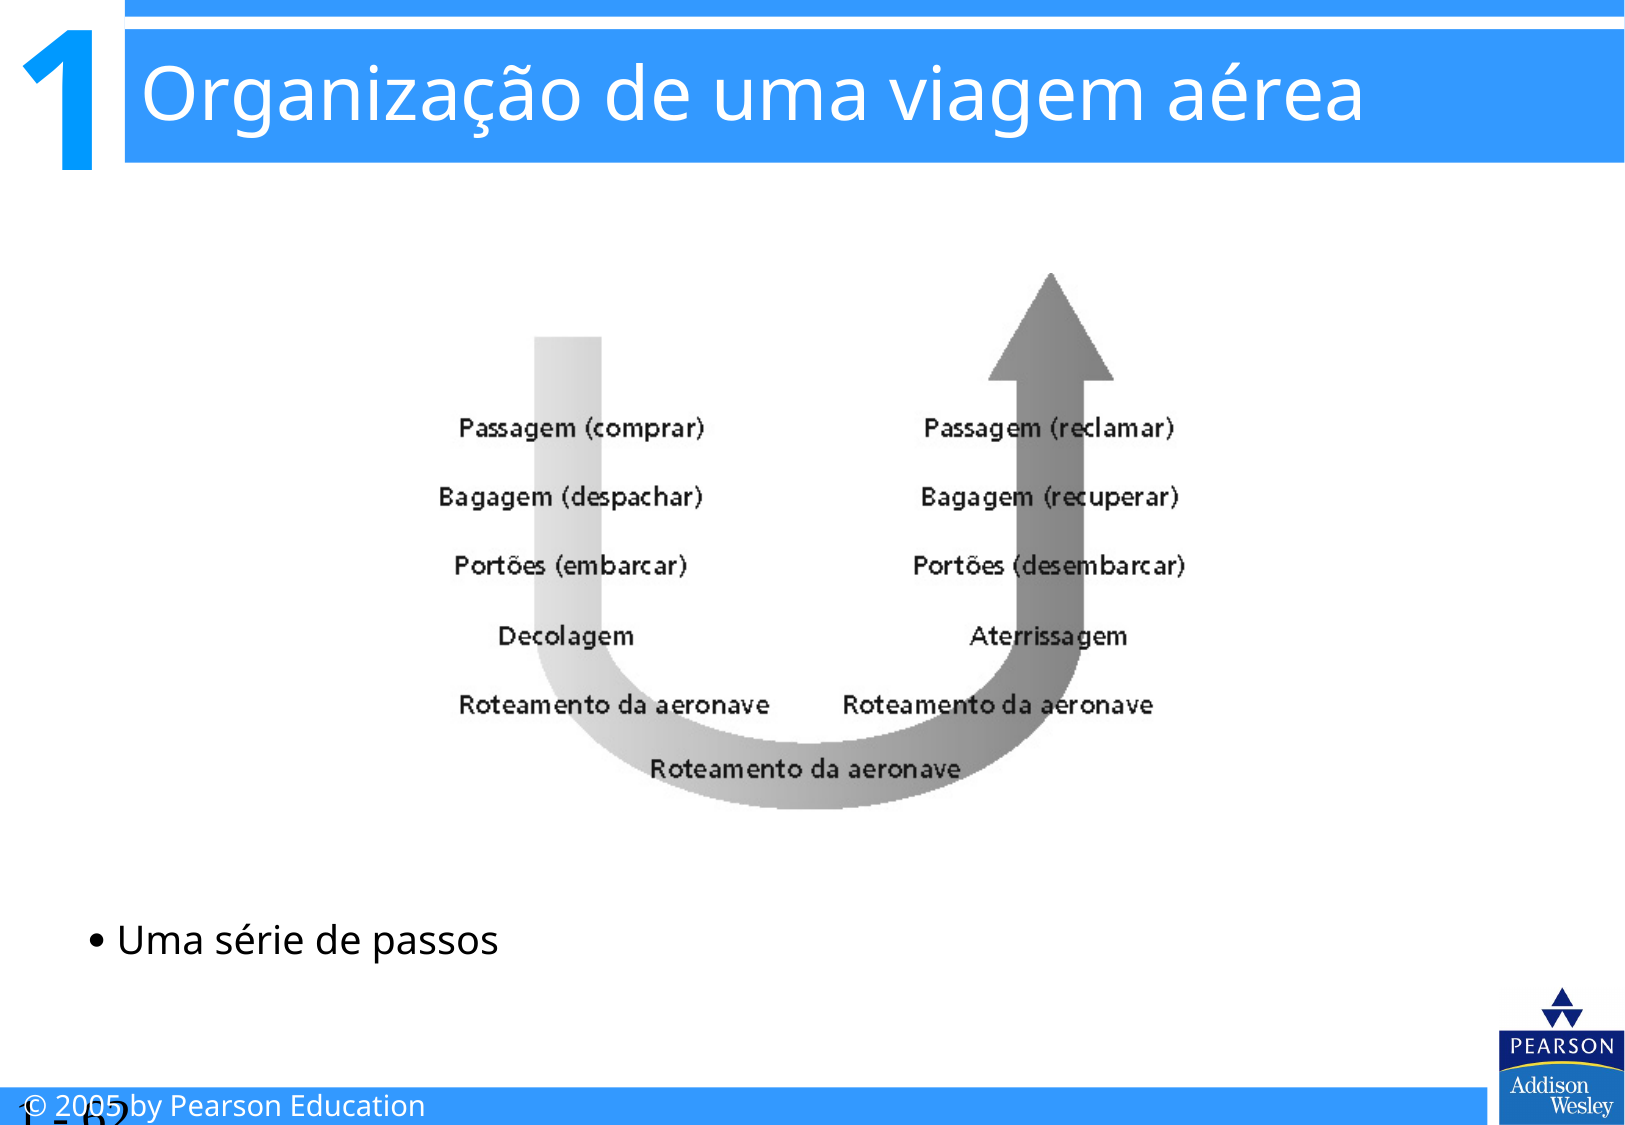

Organização de uma viagem aérea
#  Uma série de passos
62